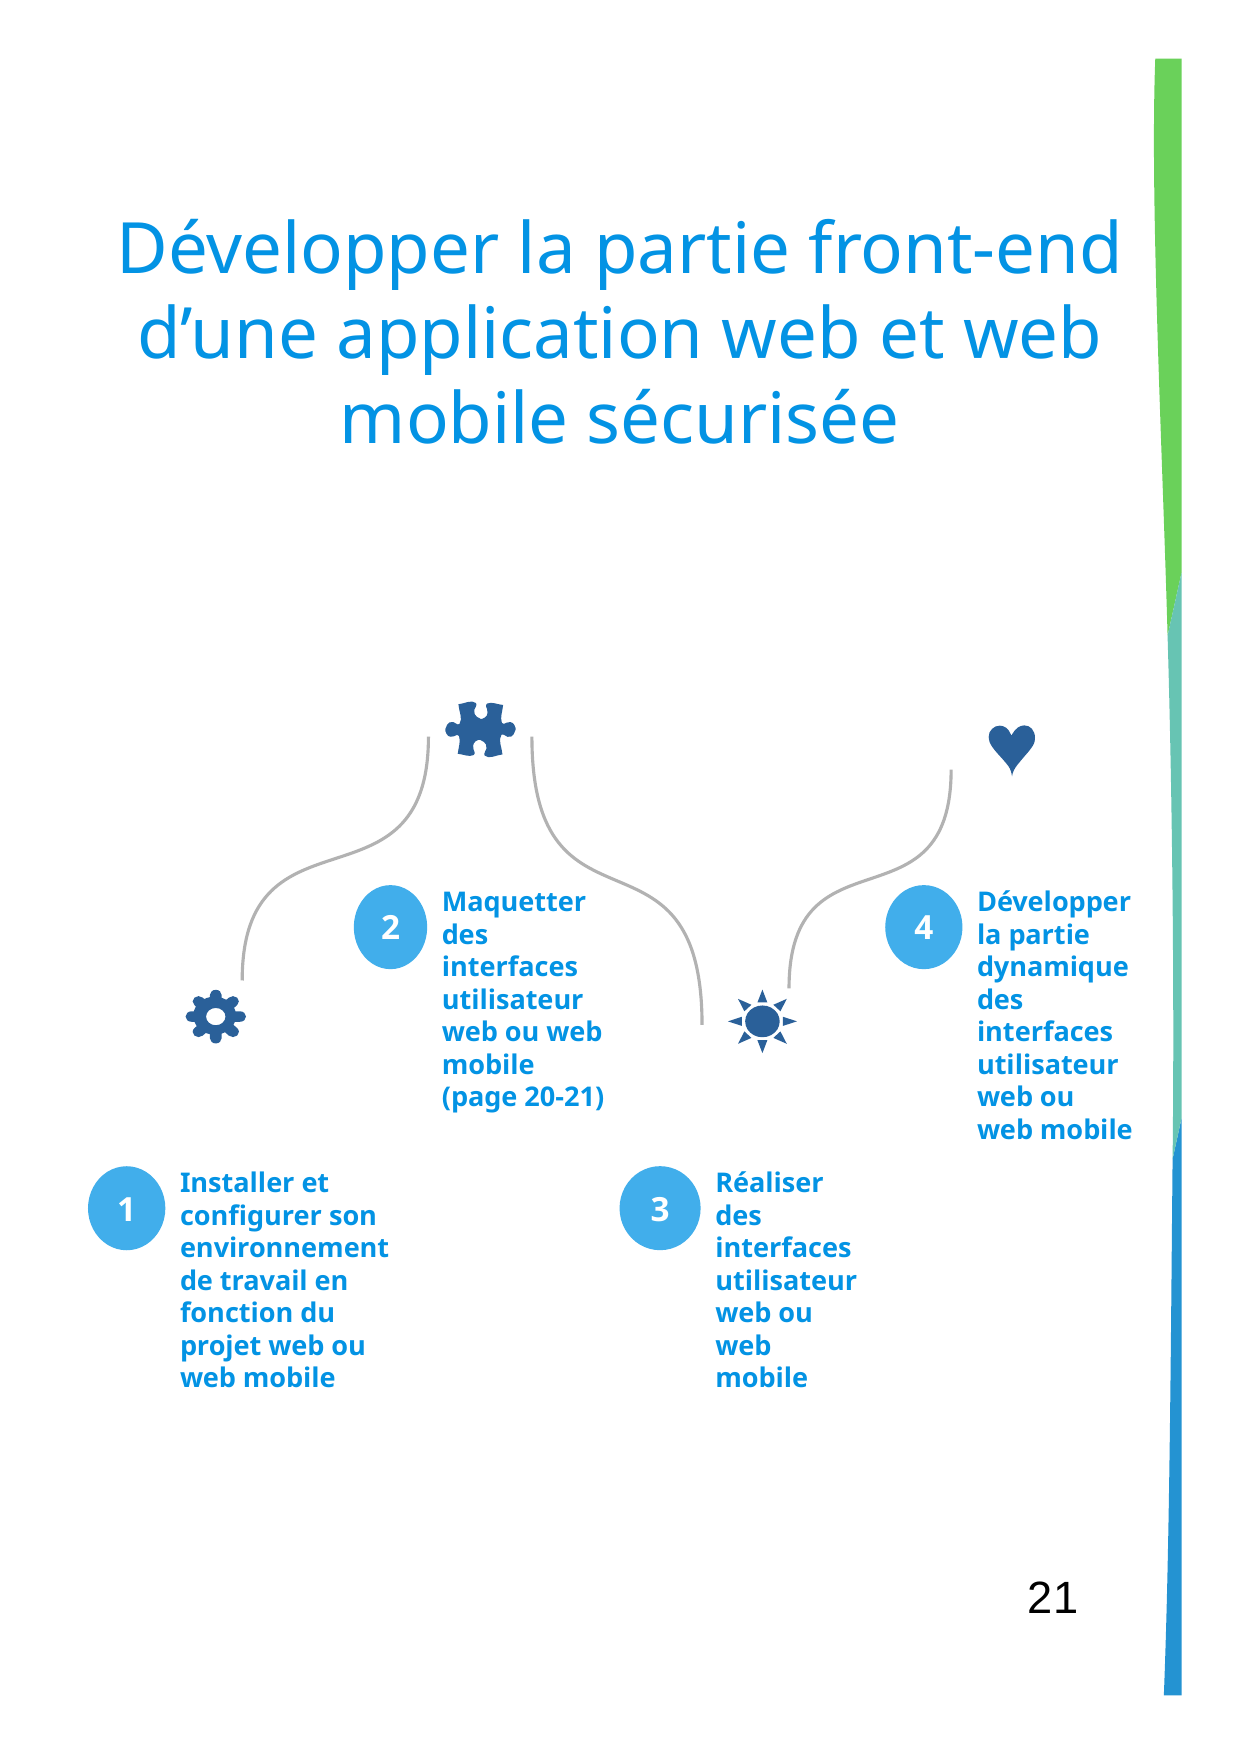

Développer la partie front-end d’une application web et web mobile sécurisée
Maquetter des interfaces utilisateur web ou web mobile
(page 20-21)
Développer la partie dynamique des interfaces utilisateur web ou web mobile
2
4
Installer et configurer son environnement de travail en fonction du projet web ou web mobile
Réaliser des interfaces utilisateur web ou web mobile
3
1